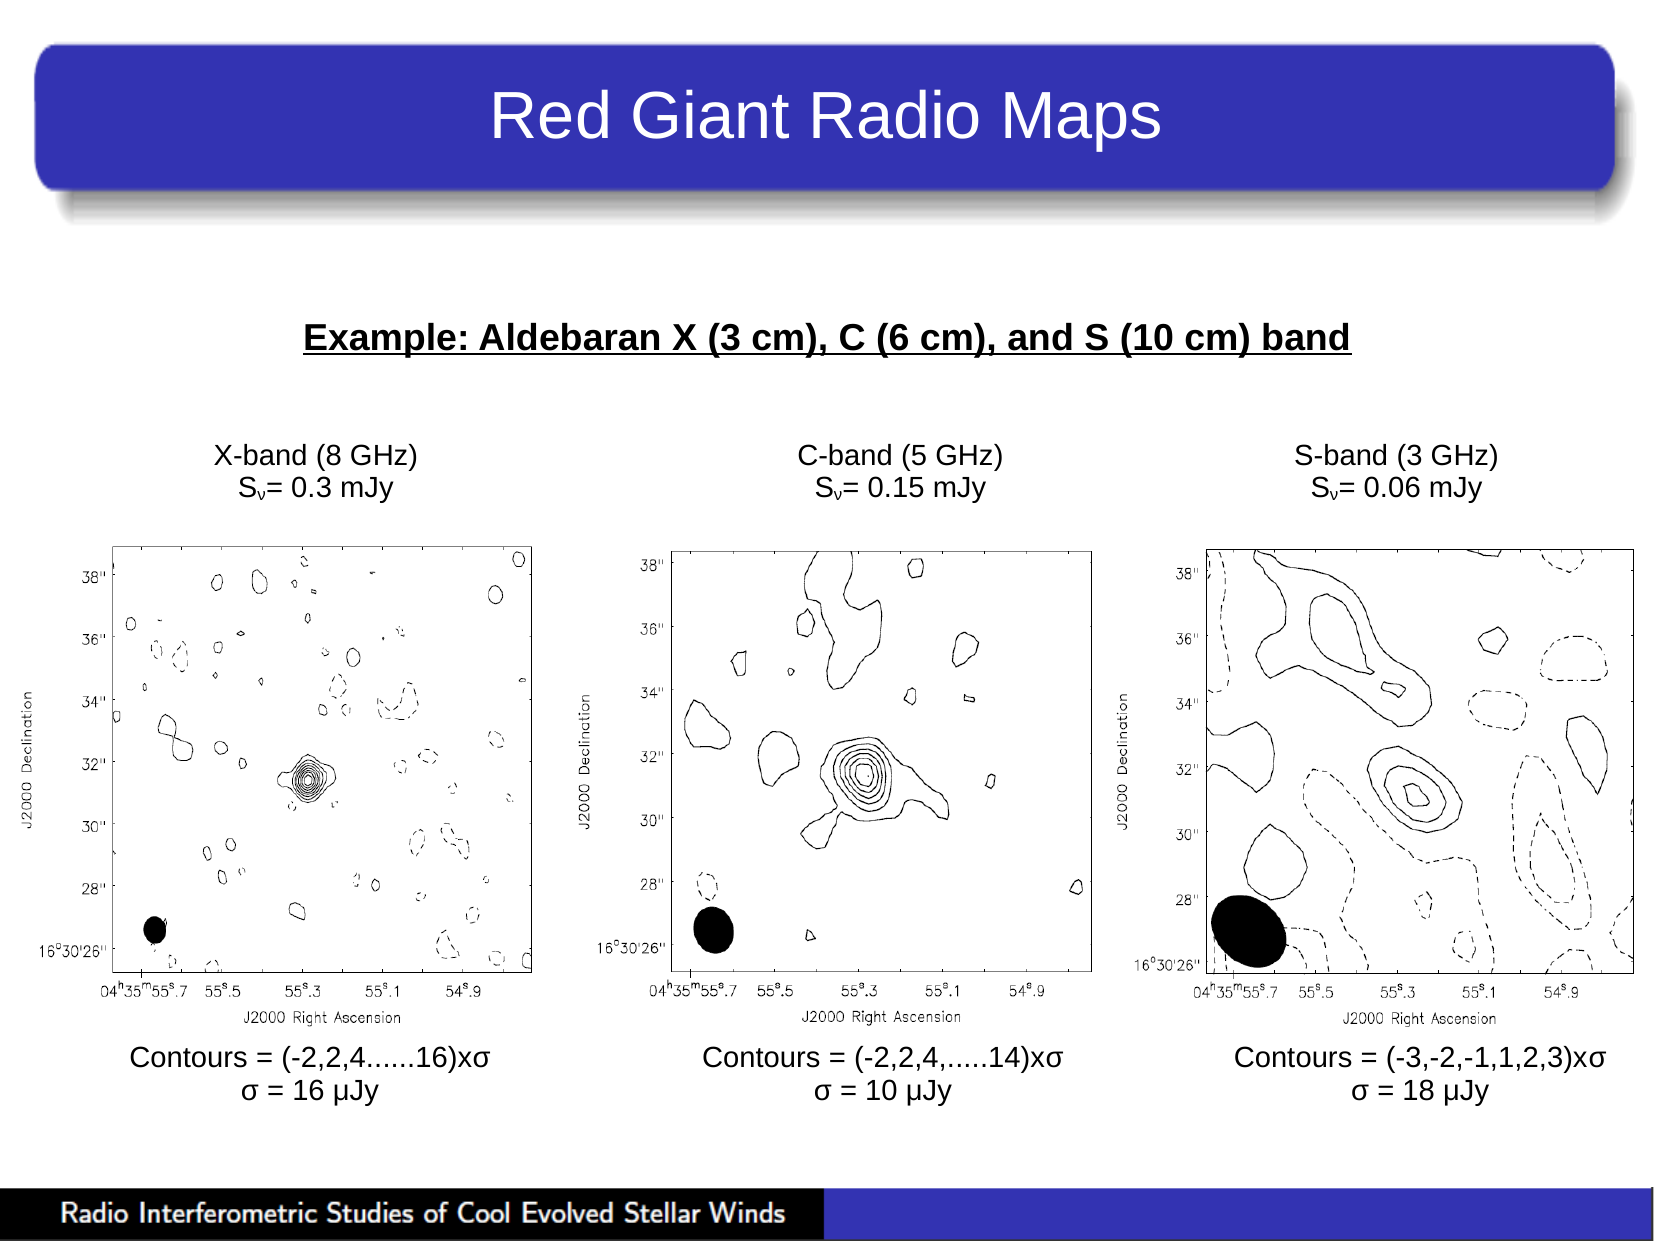

Red Giant Radio Maps
Example: Aldebaran X (3 cm), C (6 cm), and S (10 cm) band
S-band (3 GHz)
Sν= 0.06 mJy
C-band (5 GHz)
Sν= 0.15 mJy
X-band (8 GHz)
Sν= 0.3 mJy
Contours = (-2,2,4......16)xσ
σ = 16 μJy
Contours = (-2,2,4,.....14)xσ
σ = 10 μJy
Contours = (-3,-2,-1,1,2,3)xσ
σ = 18 μJy